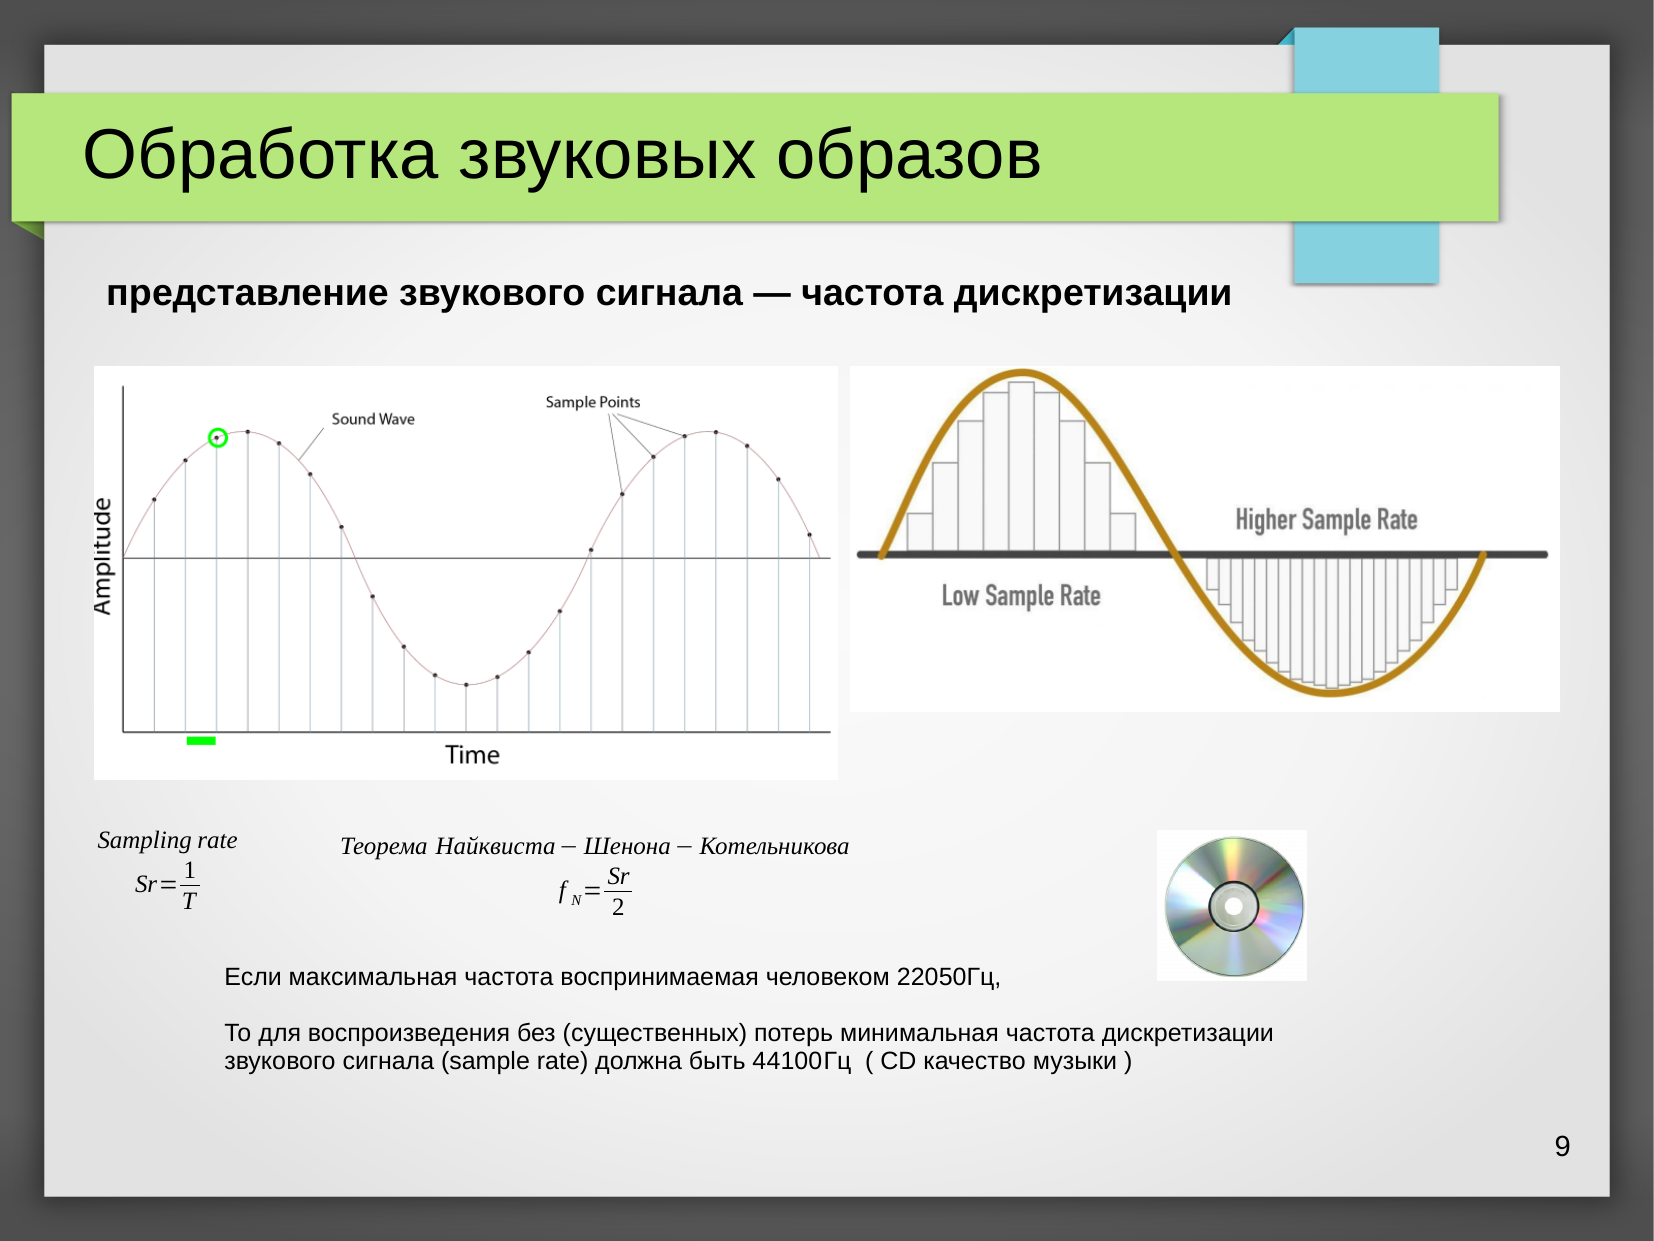

# Обработка звуковых образов
представление звукового сигнала — частота дискретизации
Если максимальная частота воспринимаемая человеком 22050Гц,
То для воспроизведения без (существенных) потерь минимальная частота дискретизации звукового сигнала (sample rate) должна быть 44100Гц ( CD качество музыки )
9